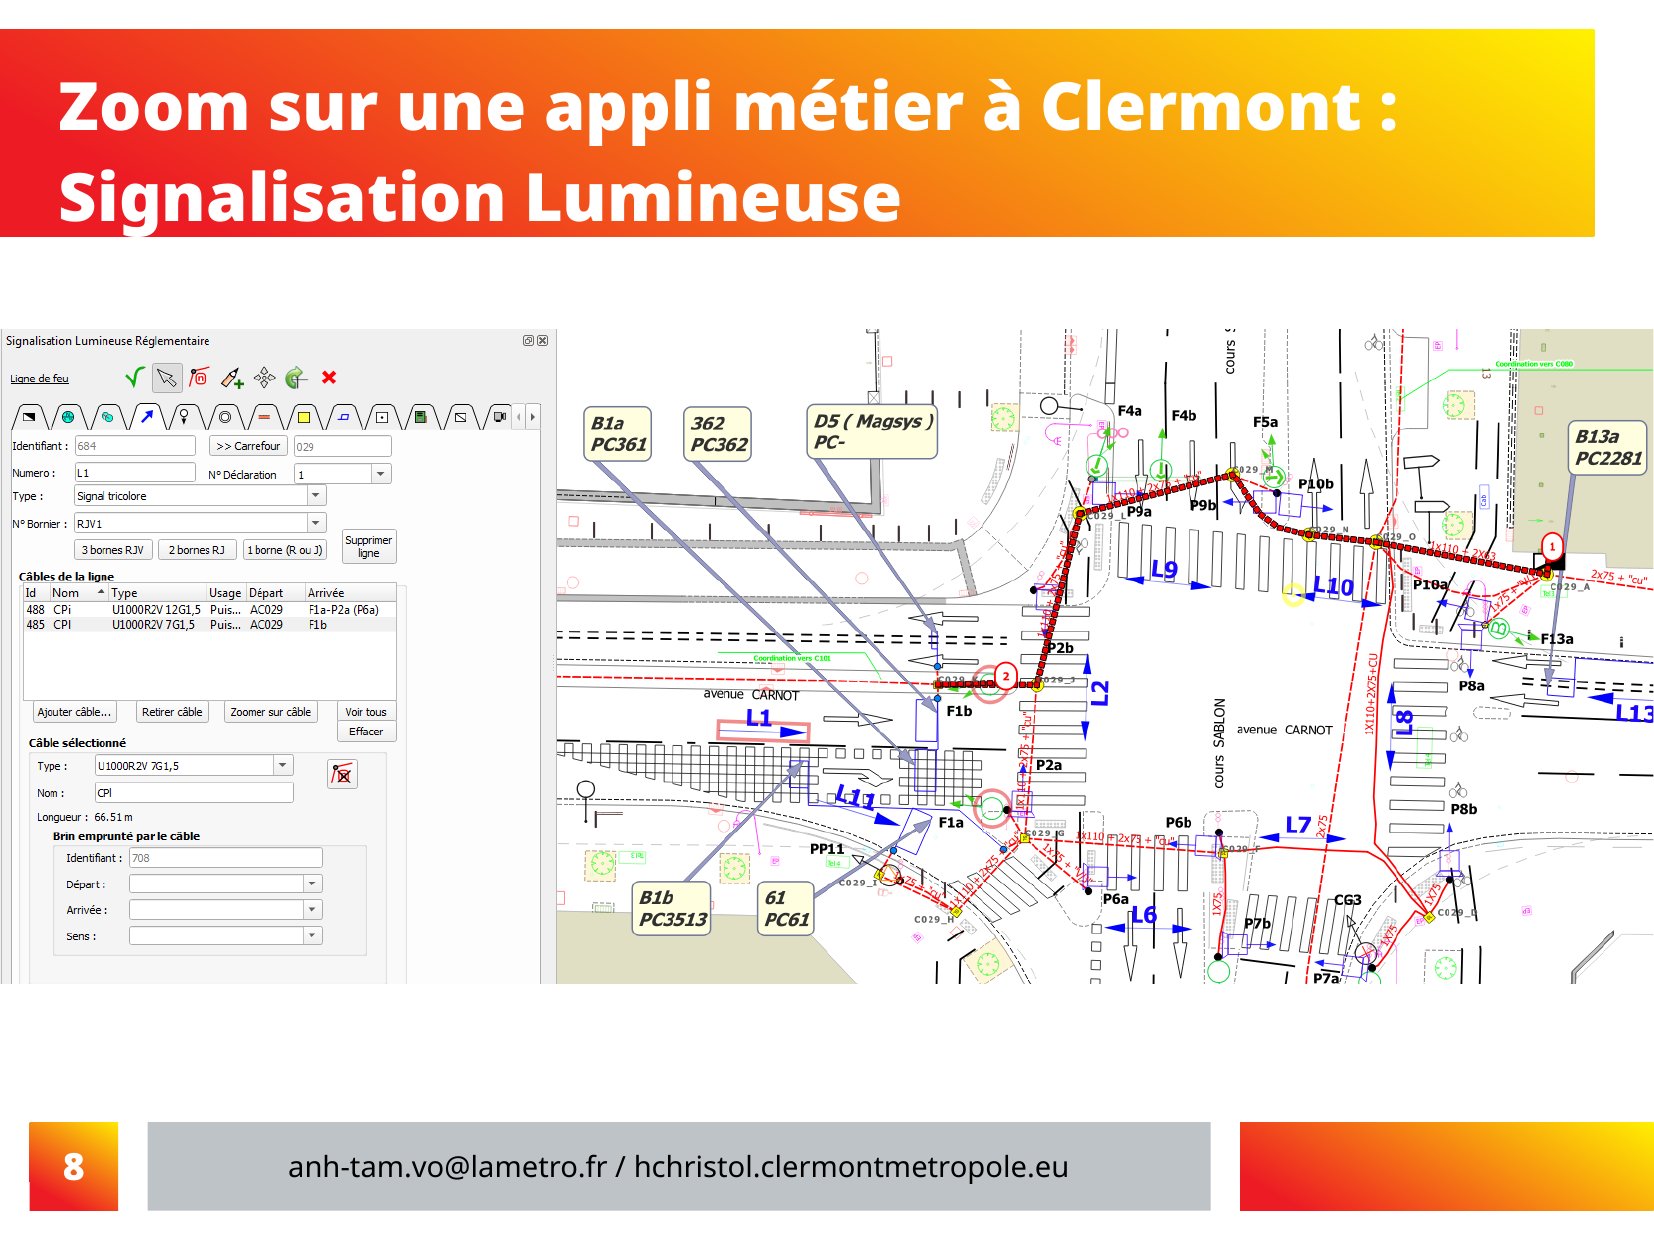

# Zoom sur une appli métier à Clermont : Signalisation Lumineuse
8